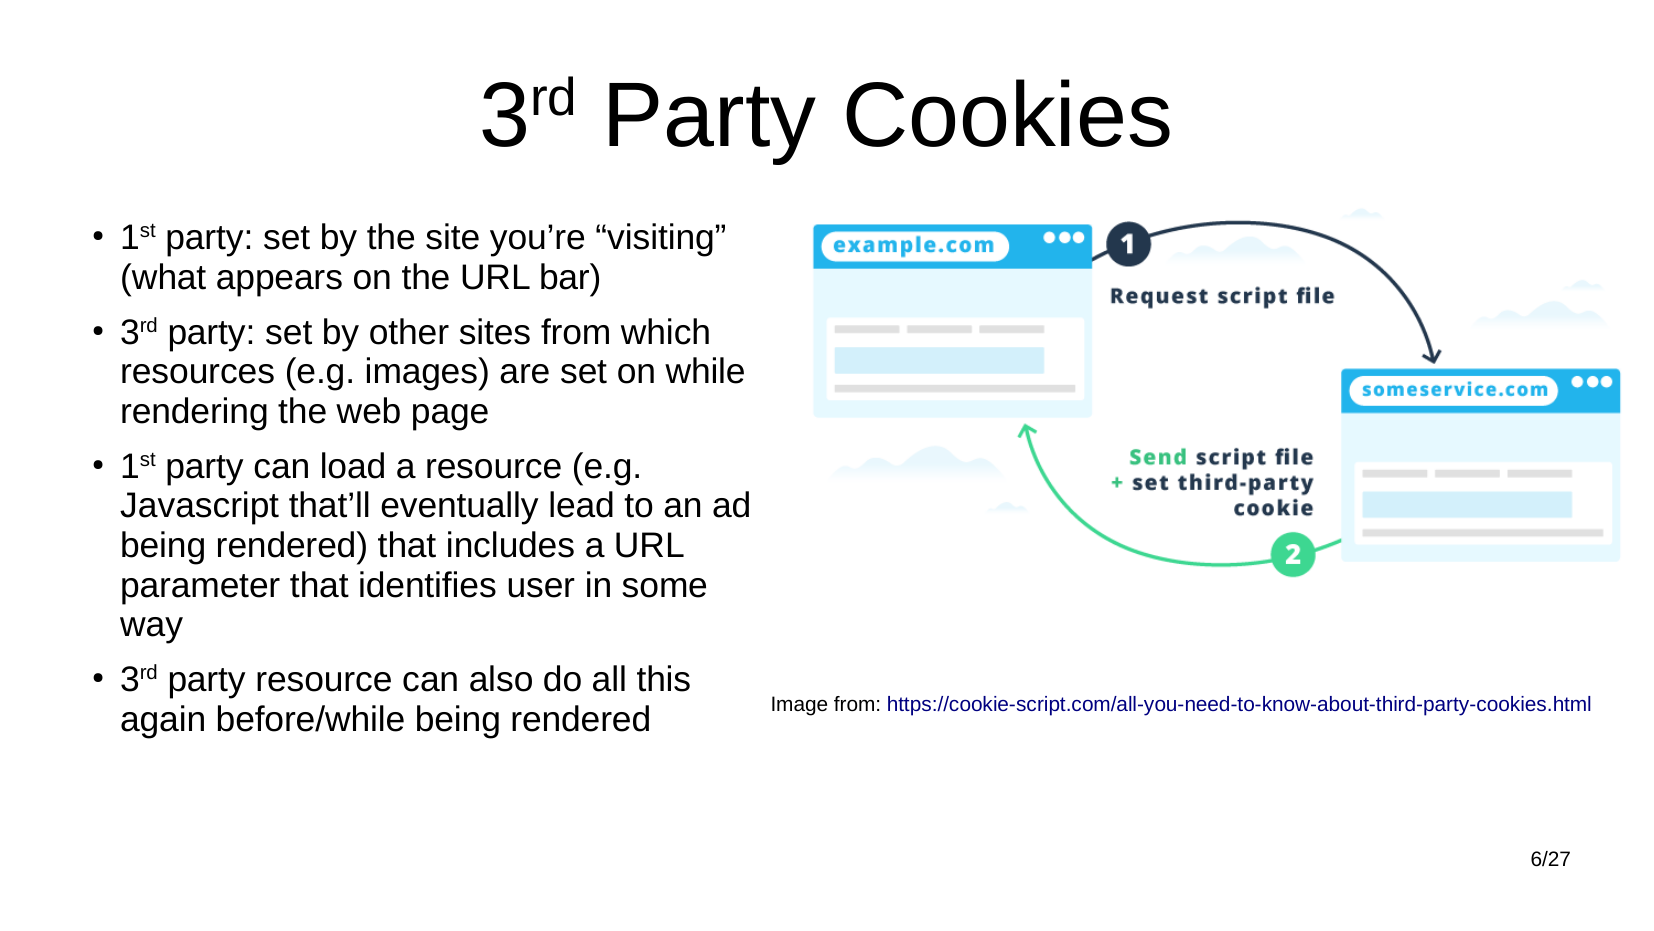

# 3rd Party Cookies
1st party: set by the site you’re “visiting” (what appears on the URL bar)
3rd party: set by other sites from which resources (e.g. images) are set on while rendering the web page
1st party can load a resource (e.g. Javascript that’ll eventually lead to an ad being rendered) that includes a URL parameter that identifies user in some way
3rd party resource can also do all this again before/while being rendered
Image from: https://cookie-script.com/all-you-need-to-know-about-third-party-cookies.html
6